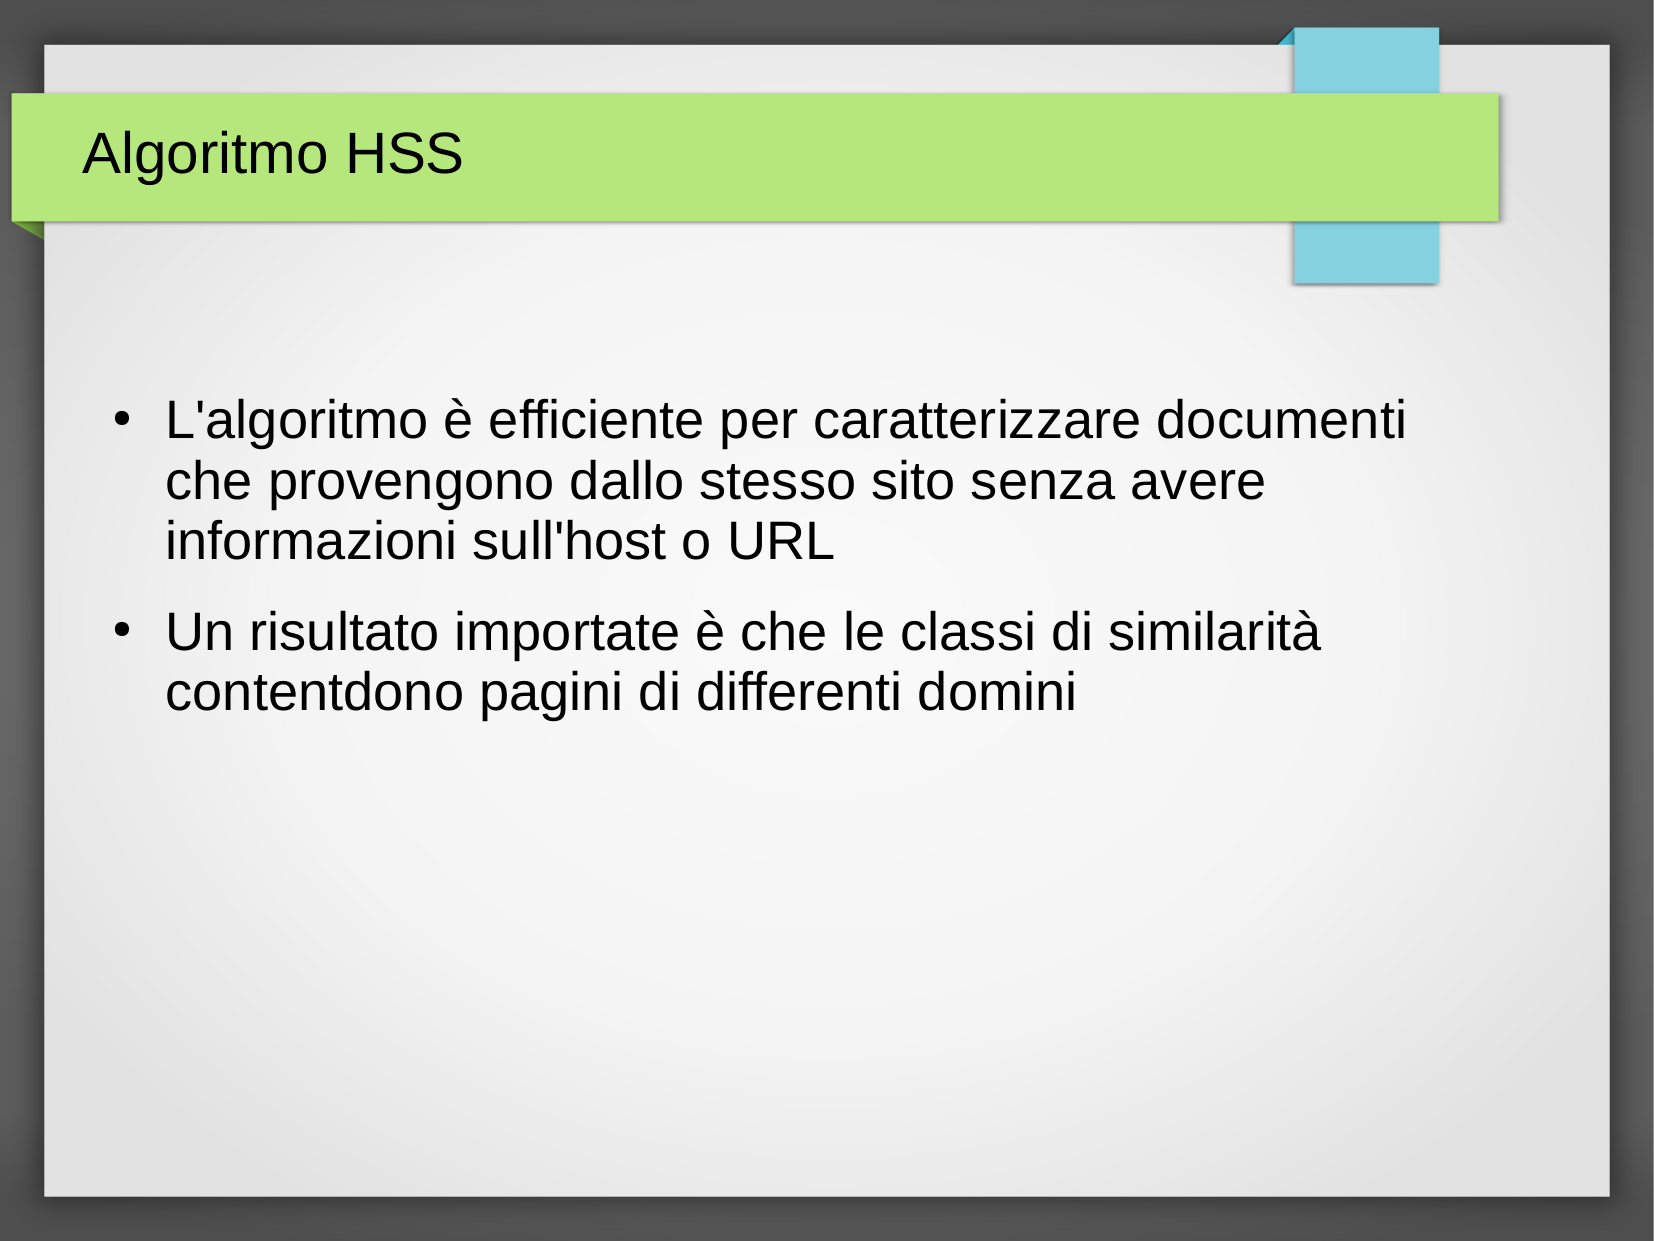

# Algoritmo HSS
L'algoritmo è efficiente per caratterizzare documenti che provengono dallo stesso sito senza avere informazioni sull'host o URL
Un risultato importate è che le classi di similarità contentdono pagini di differenti domini